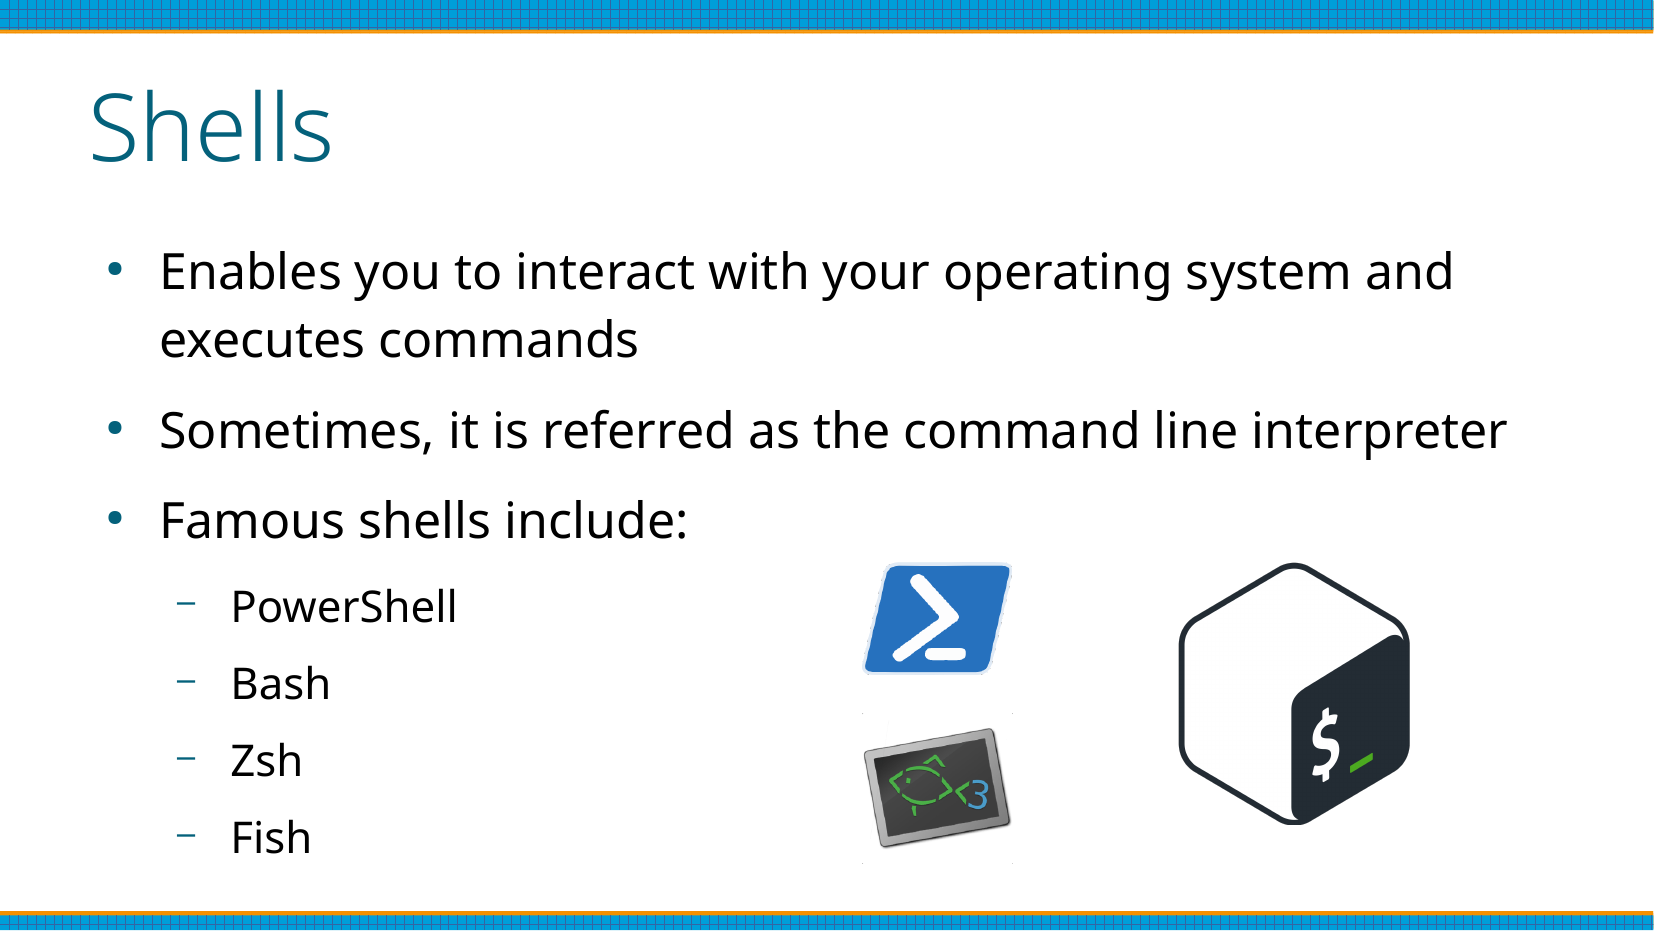

# Shells
Enables you to interact with your operating system and executes commands
Sometimes, it is referred as the command line interpreter
Famous shells include:
PowerShell
Bash
Zsh
Fish